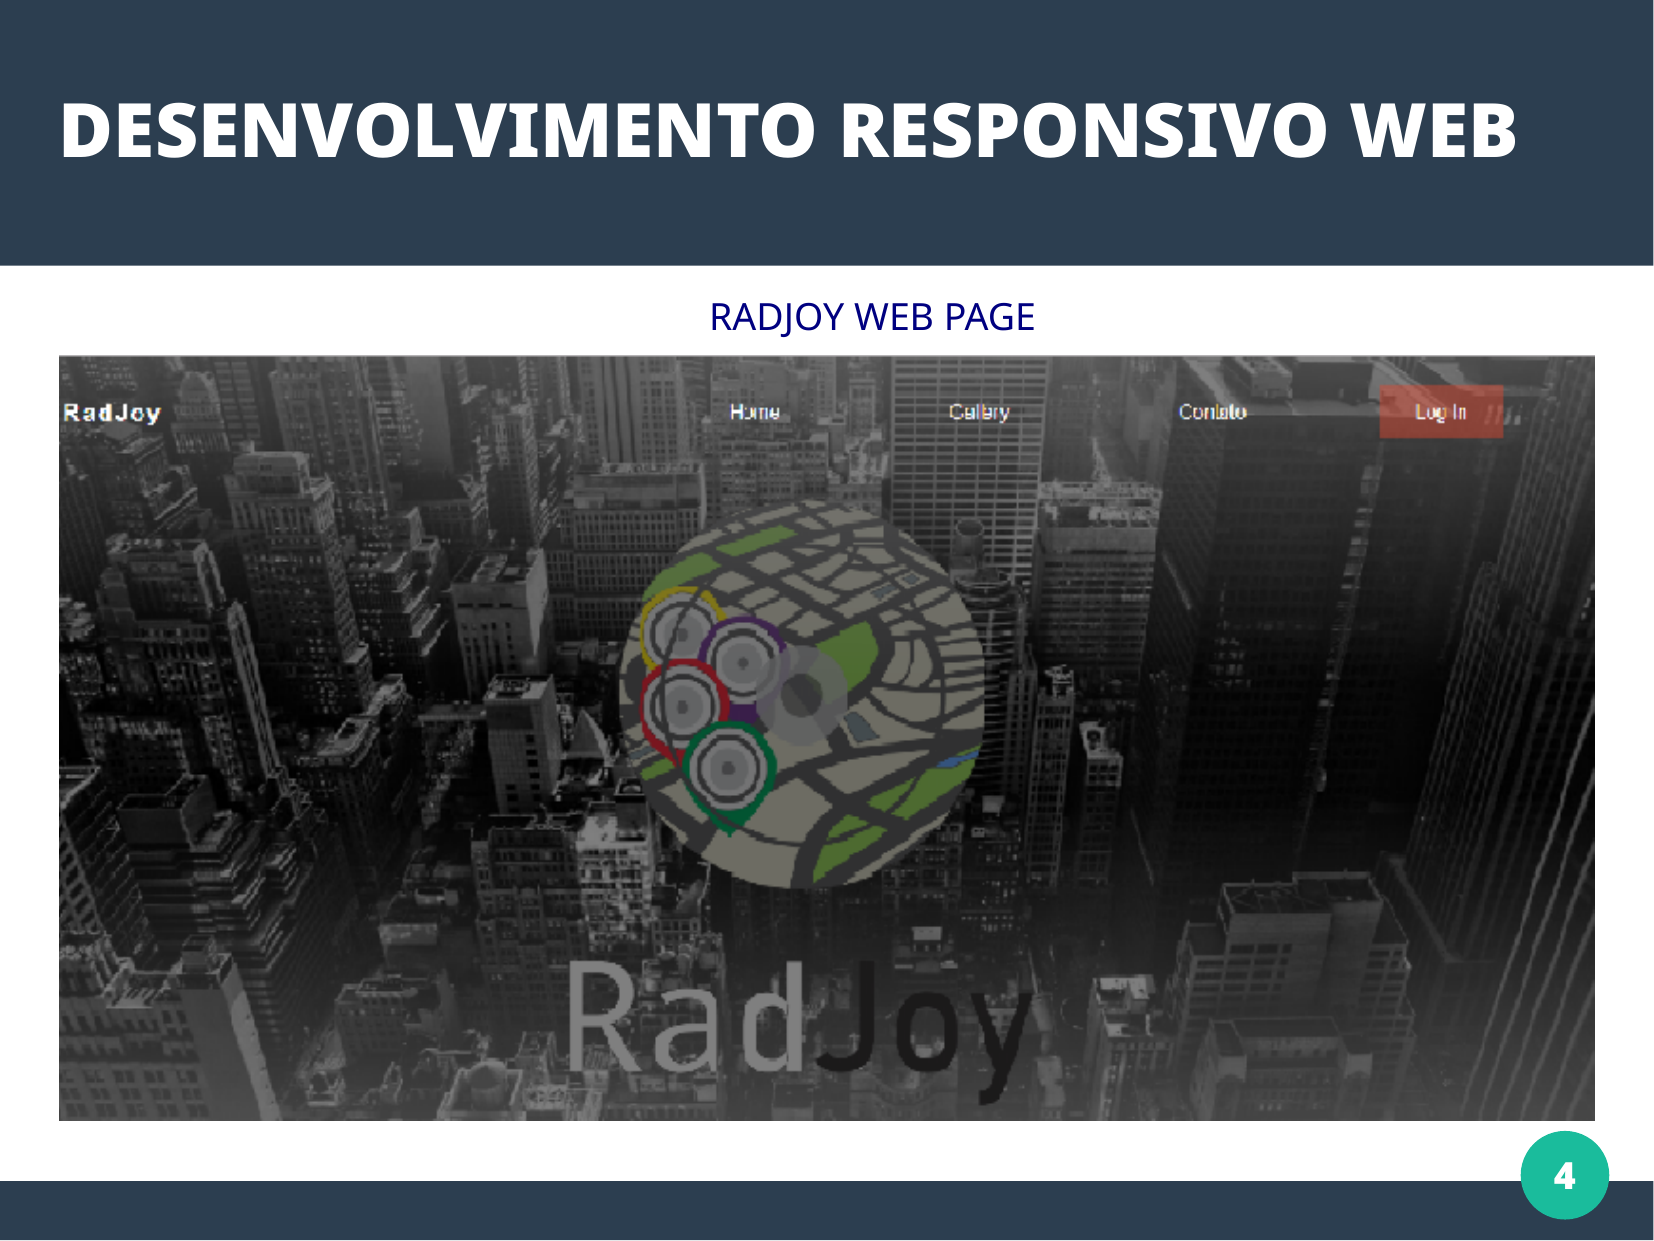

# DESENVOLVIMENTO RESPONSIVO WEB
RADJOY WEB PAGE
4